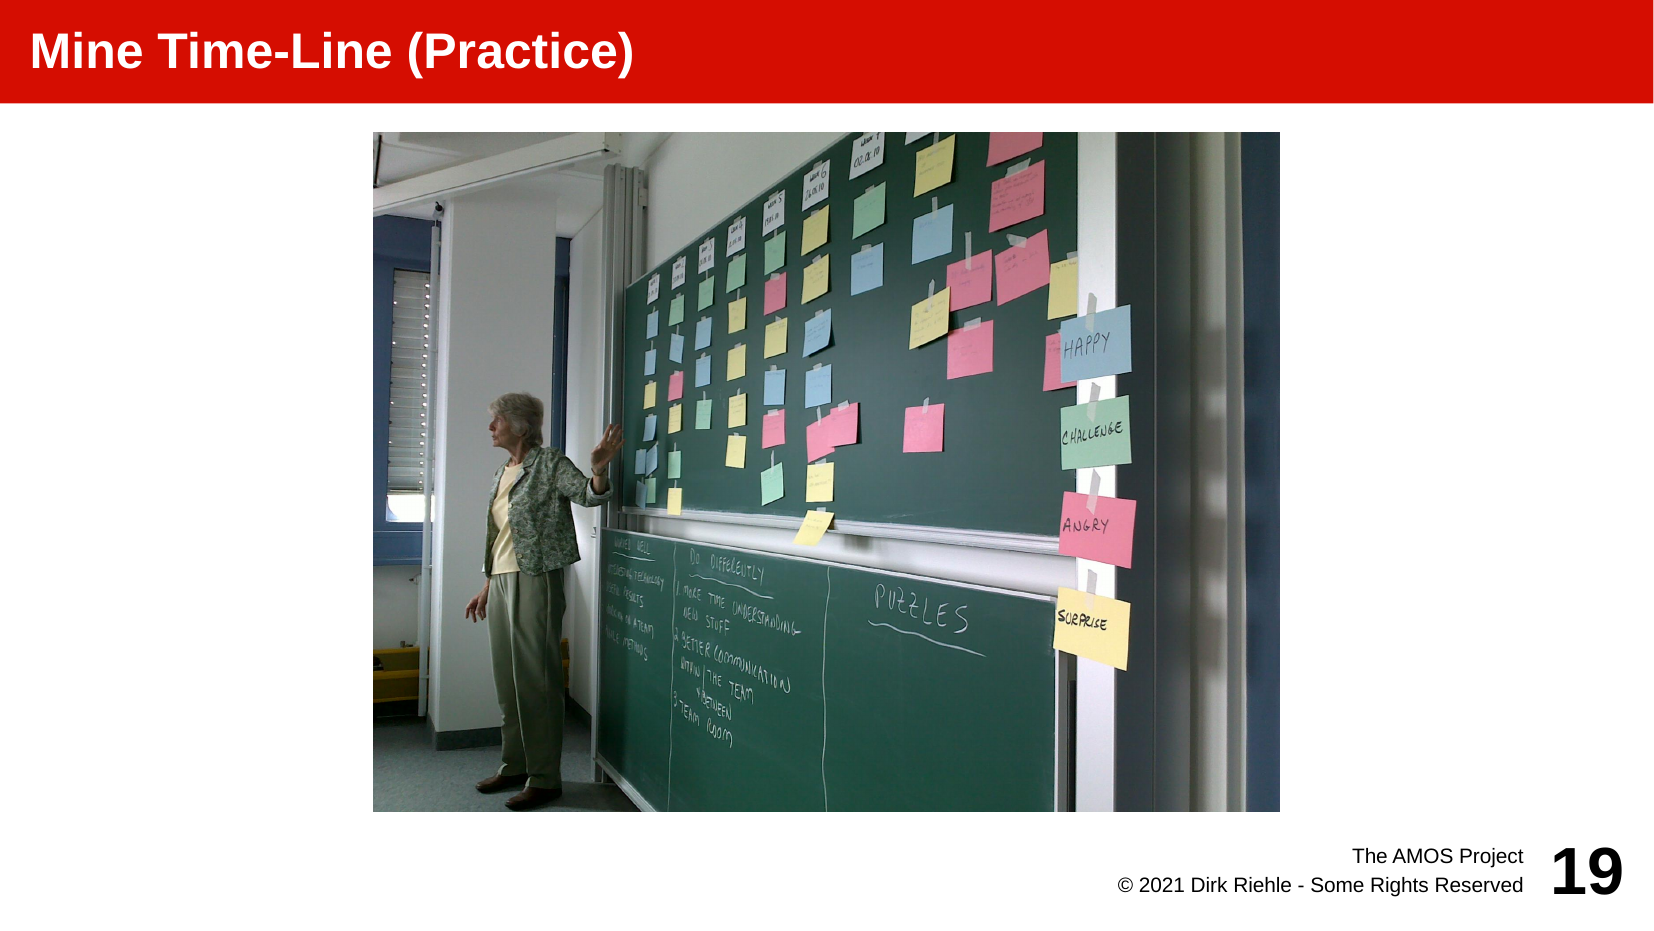

# Mine Time-Line (Practice)
The AMOS Project
19
© 2021 Dirk Riehle - Some Rights Reserved